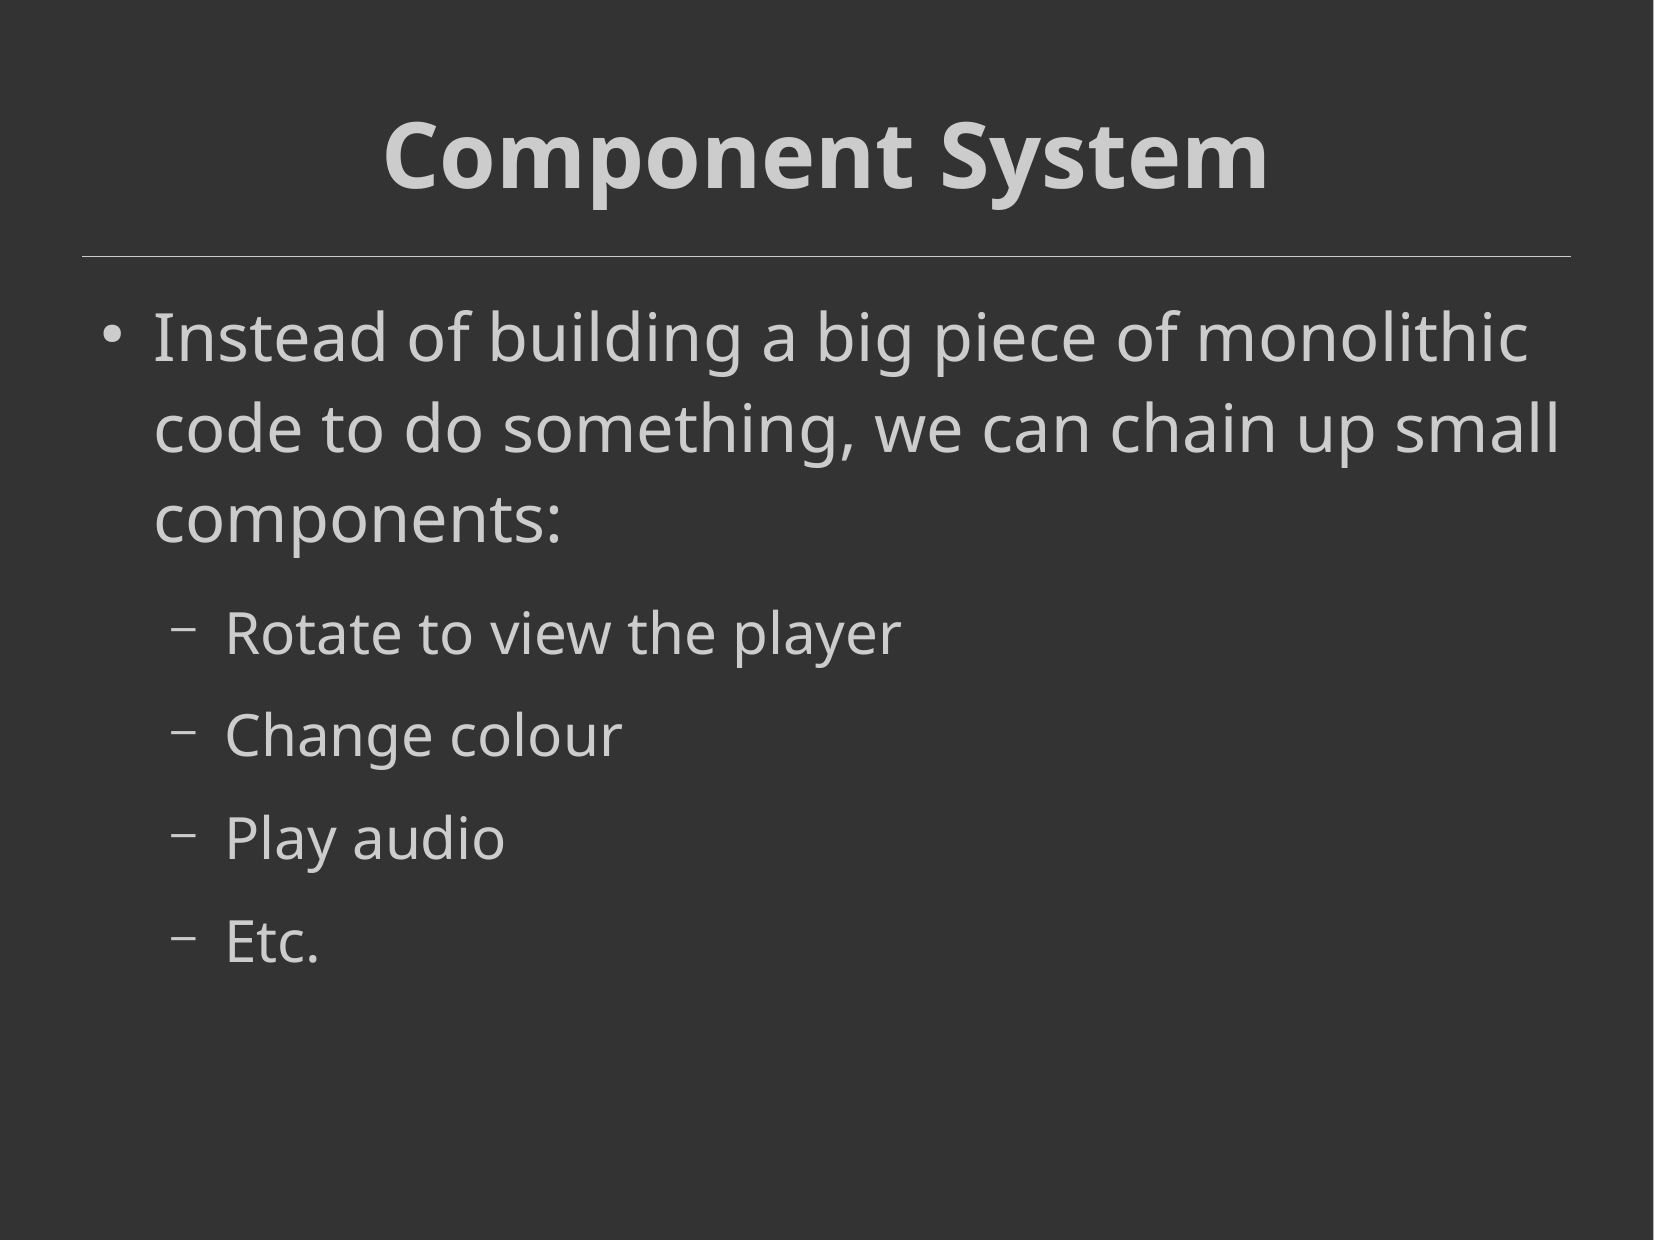

# Component System
Instead of building a big piece of monolithic code to do something, we can chain up small components:
Rotate to view the player
Change colour
Play audio
Etc.